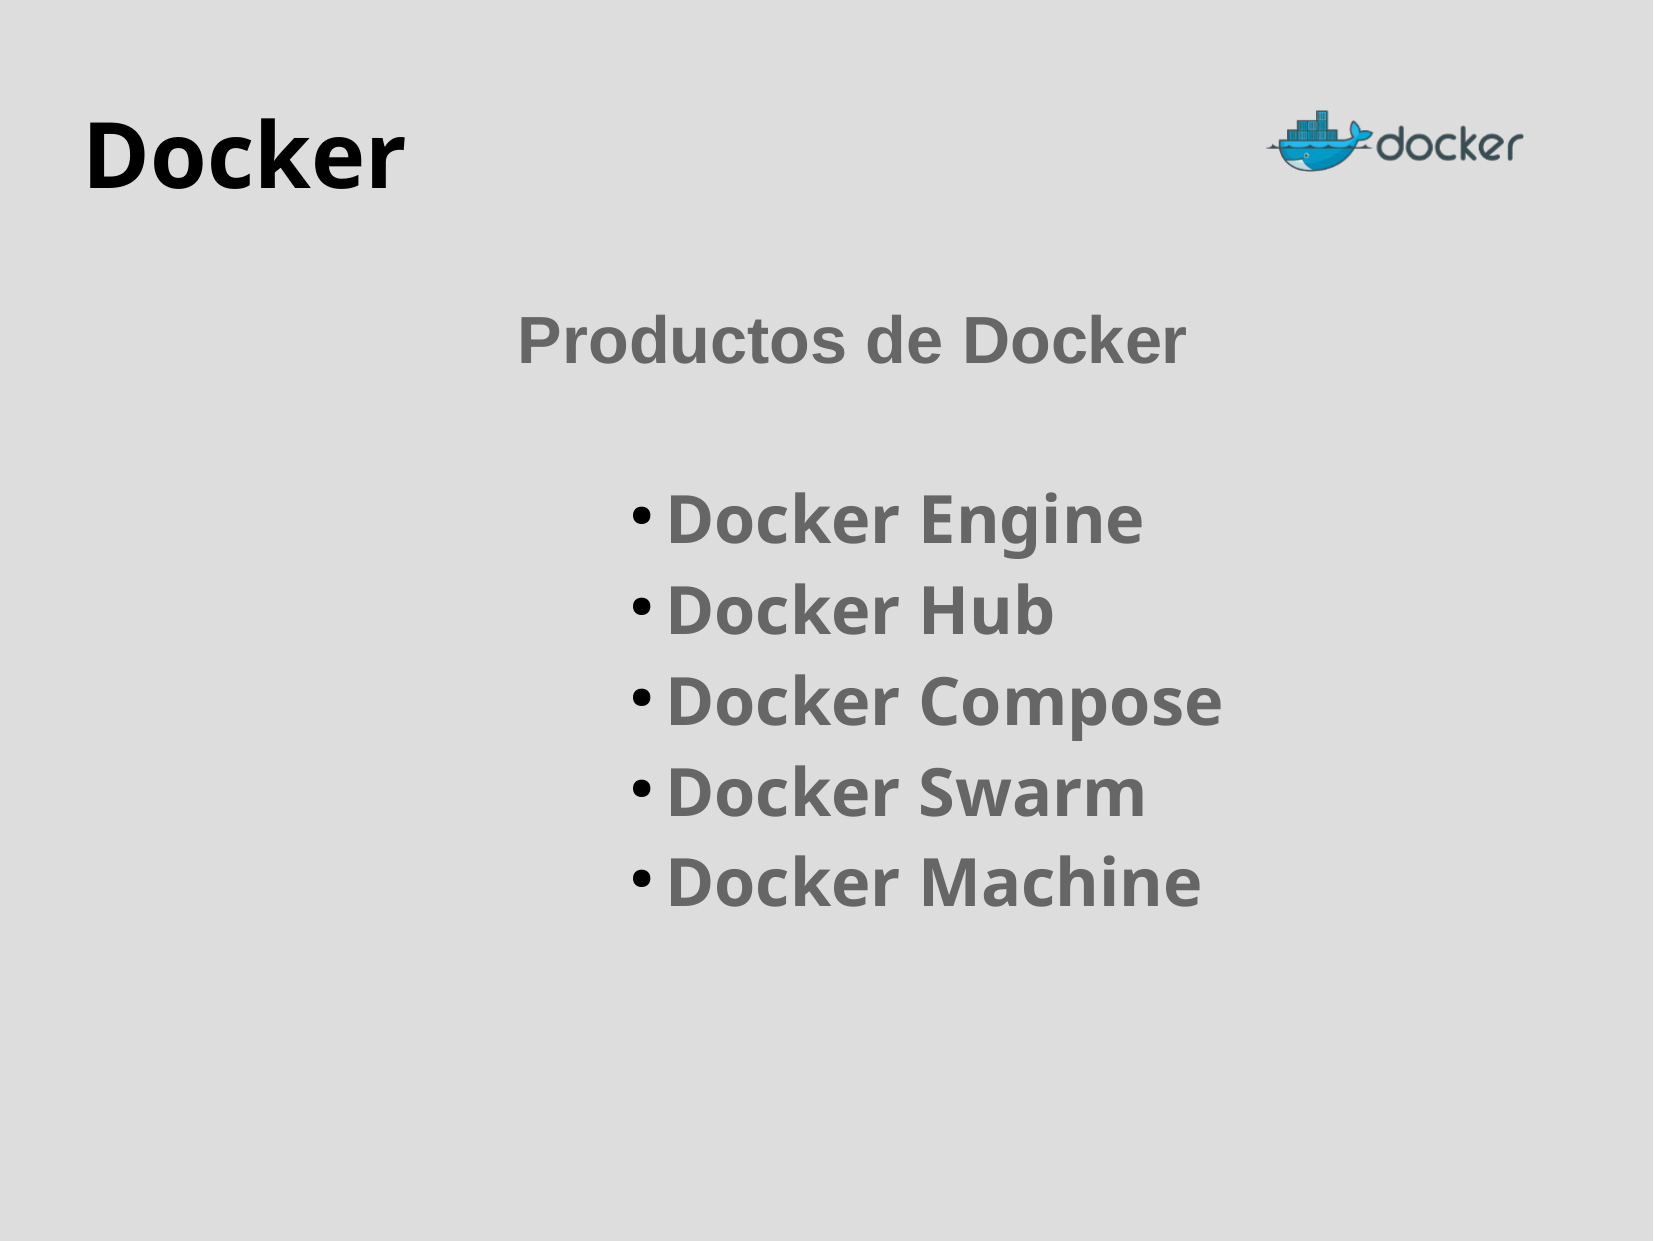

# Docker
Productos de Docker
Docker Engine
Docker Hub
Docker Compose
Docker Swarm
Docker Machine